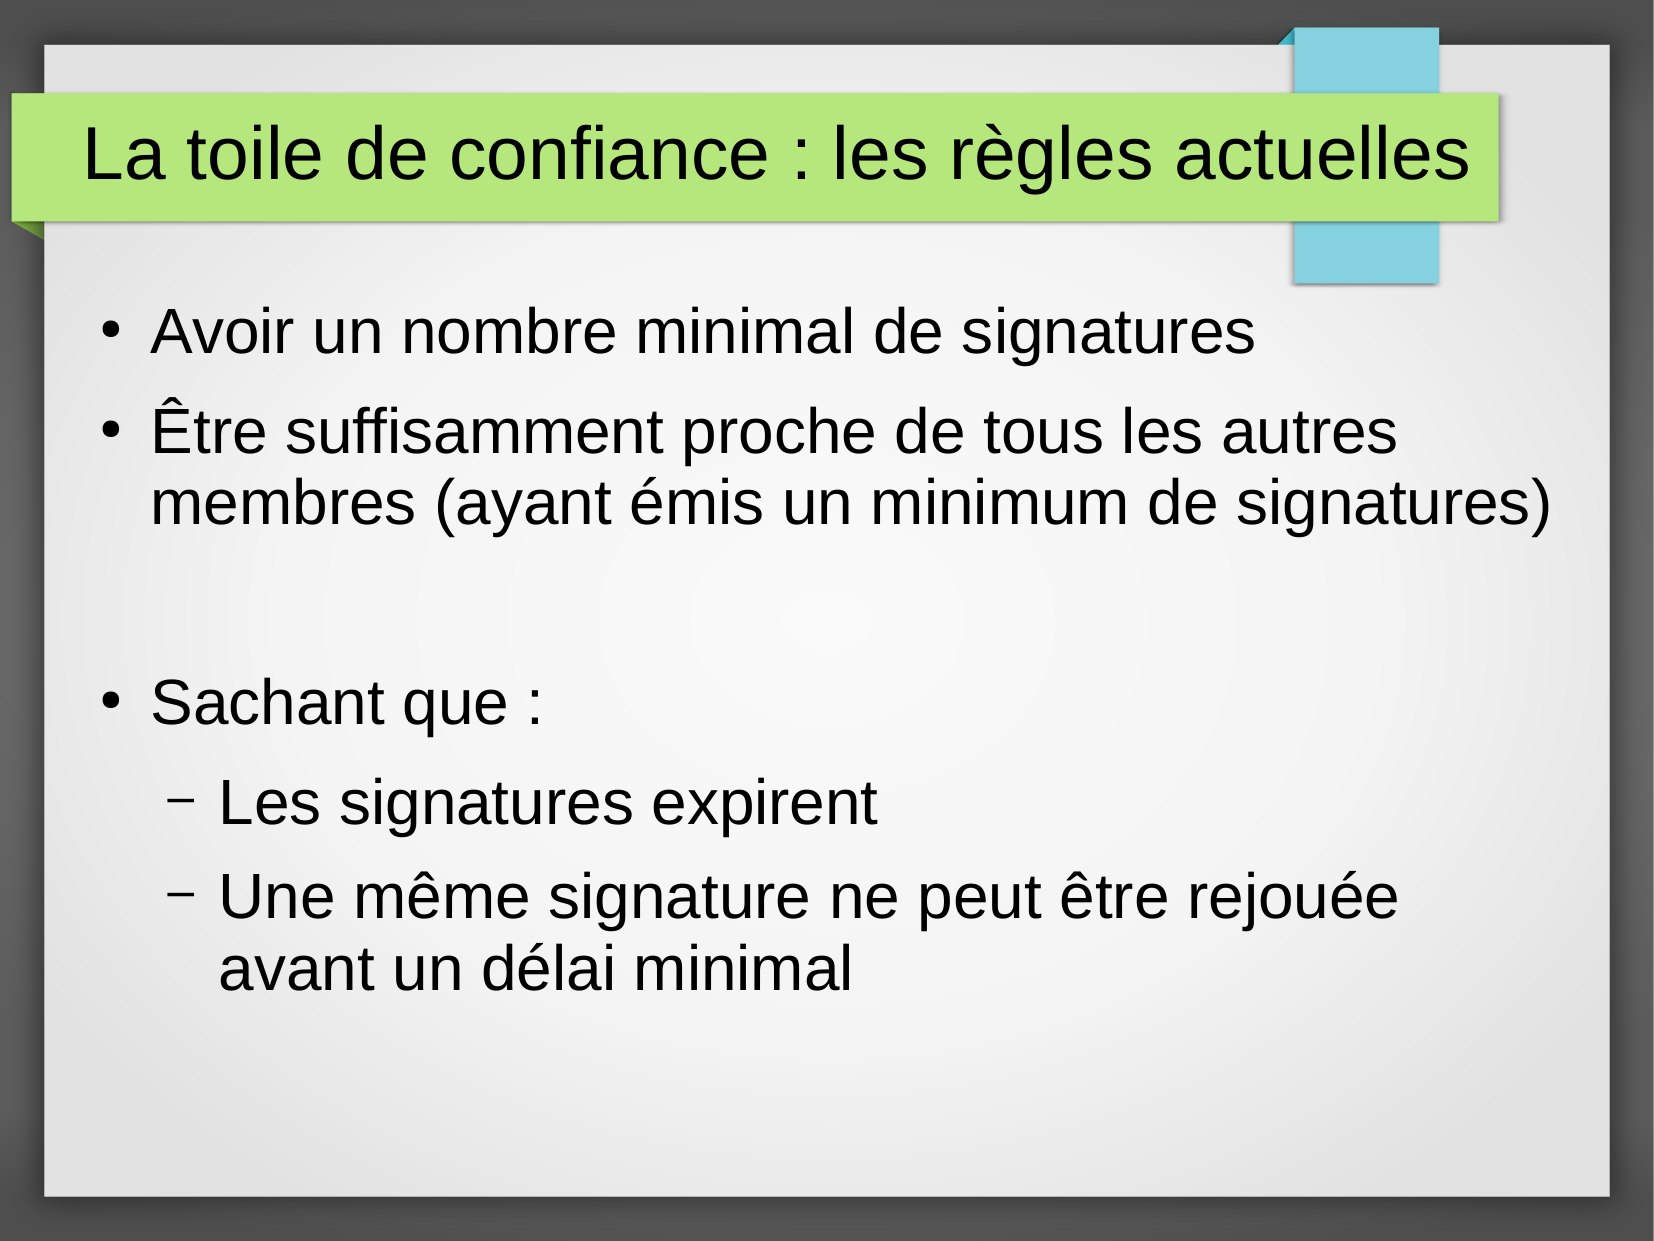

# La toile de confiance : les règles actuelles
Avoir un nombre minimal de signatures
Être suffisamment proche de tous les autres membres (ayant émis un minimum de signatures)
Sachant que :
Les signatures expirent
Une même signature ne peut être rejouée avant un délai minimal